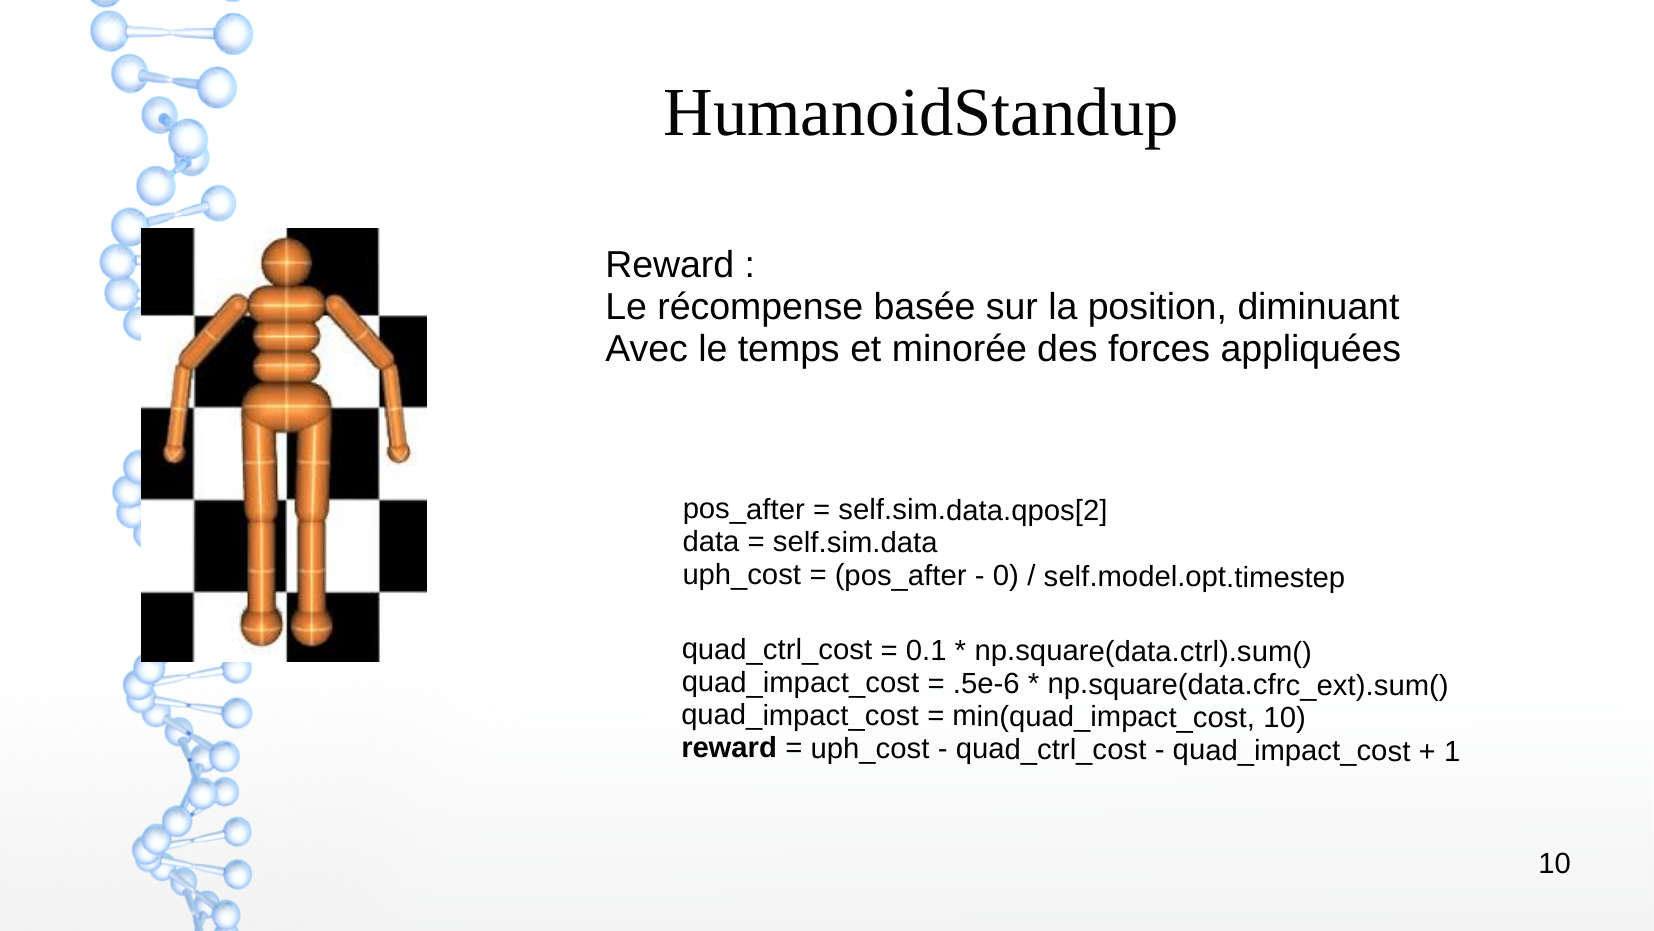

# HumanoidStandup
Reward :
Le récompense basée sur la position, diminuant
Avec le temps et minorée des forces appliquées
 pos_after = self.sim.data.qpos[2]
 data = self.sim.data
 uph_cost = (pos_after - 0) / self.model.opt.timestep
 quad_ctrl_cost = 0.1 * np.square(data.ctrl).sum()
 quad_impact_cost = .5e-6 * np.square(data.cfrc_ext).sum()
 quad_impact_cost = min(quad_impact_cost, 10)
 reward = uph_cost - quad_ctrl_cost - quad_impact_cost + 1
10